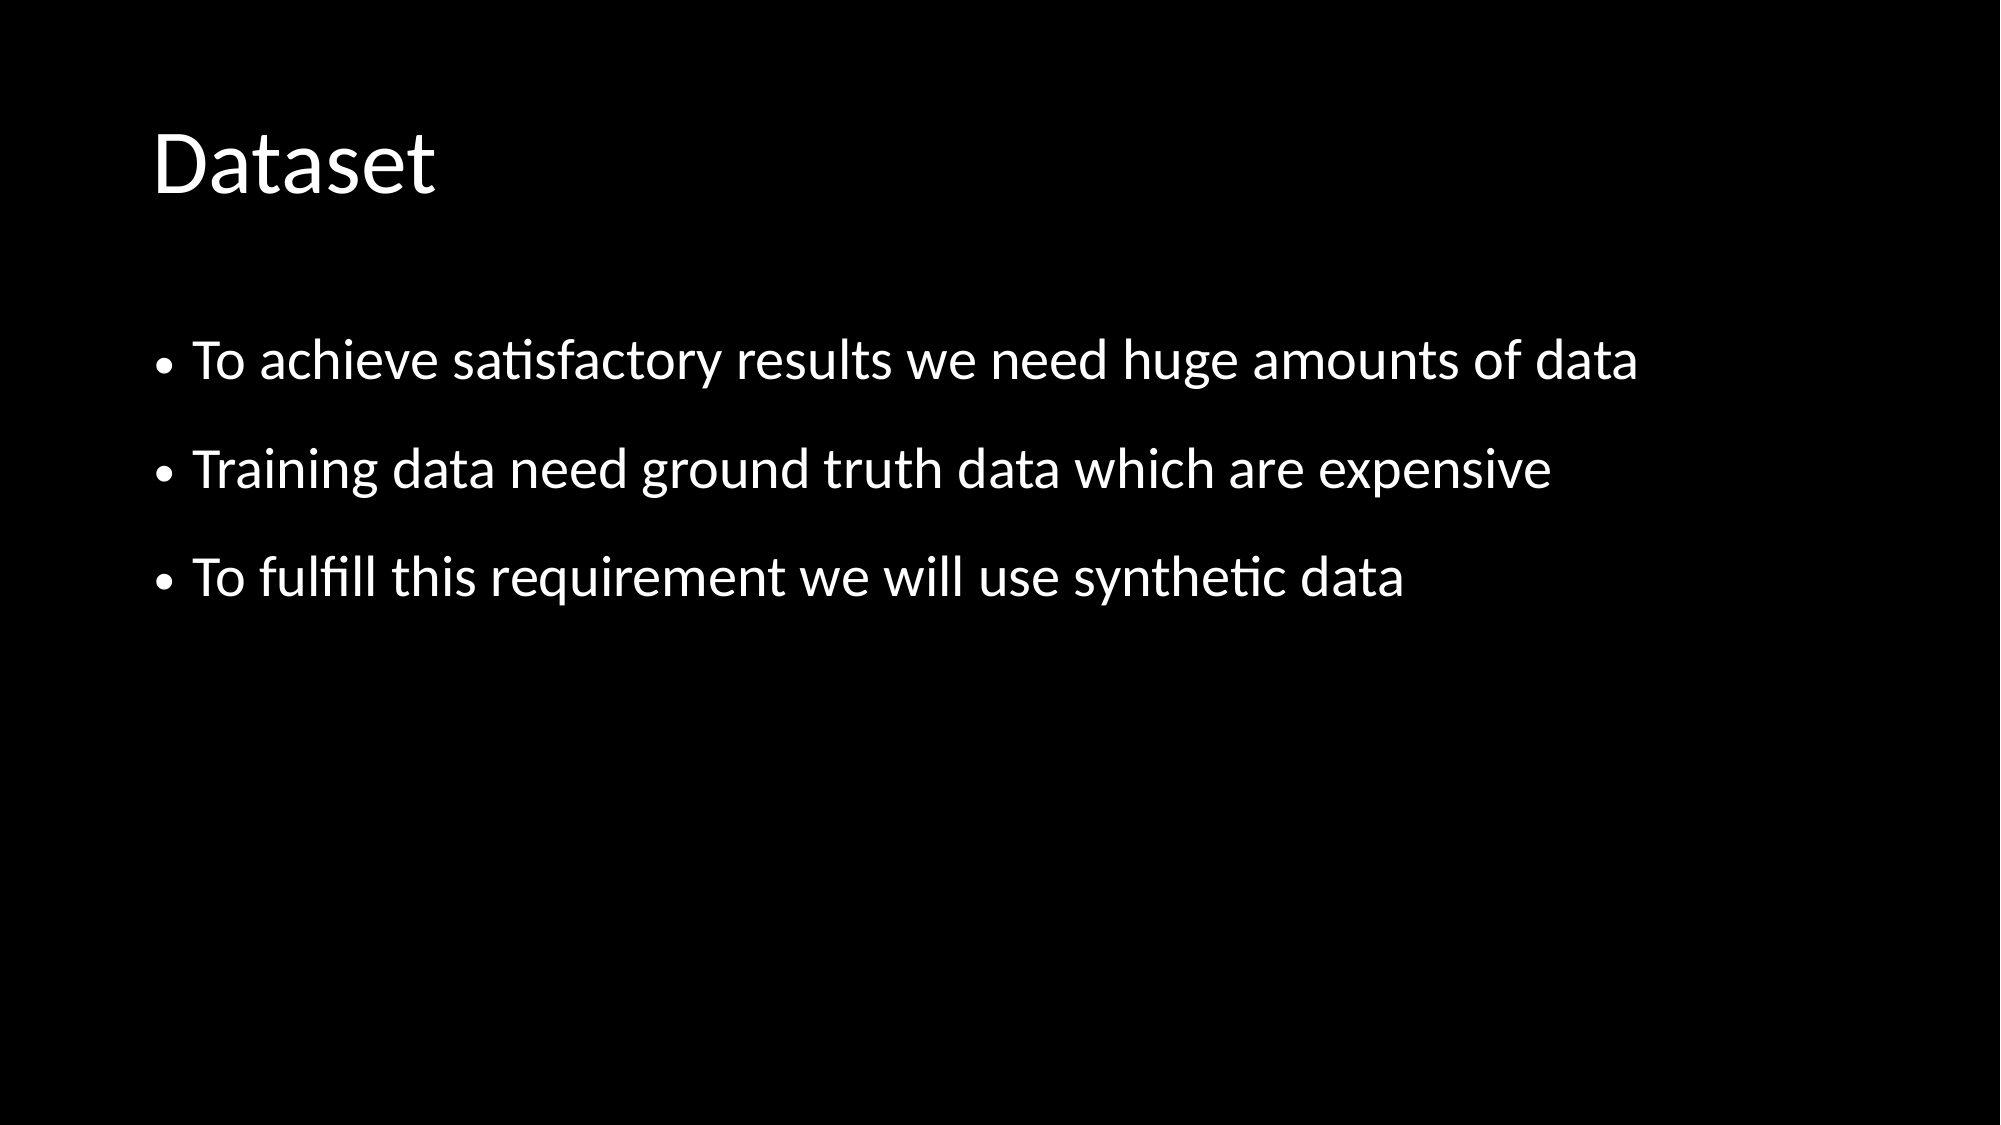

# Dataset
To achieve satisfactory results we need huge amounts of data
Training data need ground truth data which are expensive
To fulfill this requirement we will use synthetic data